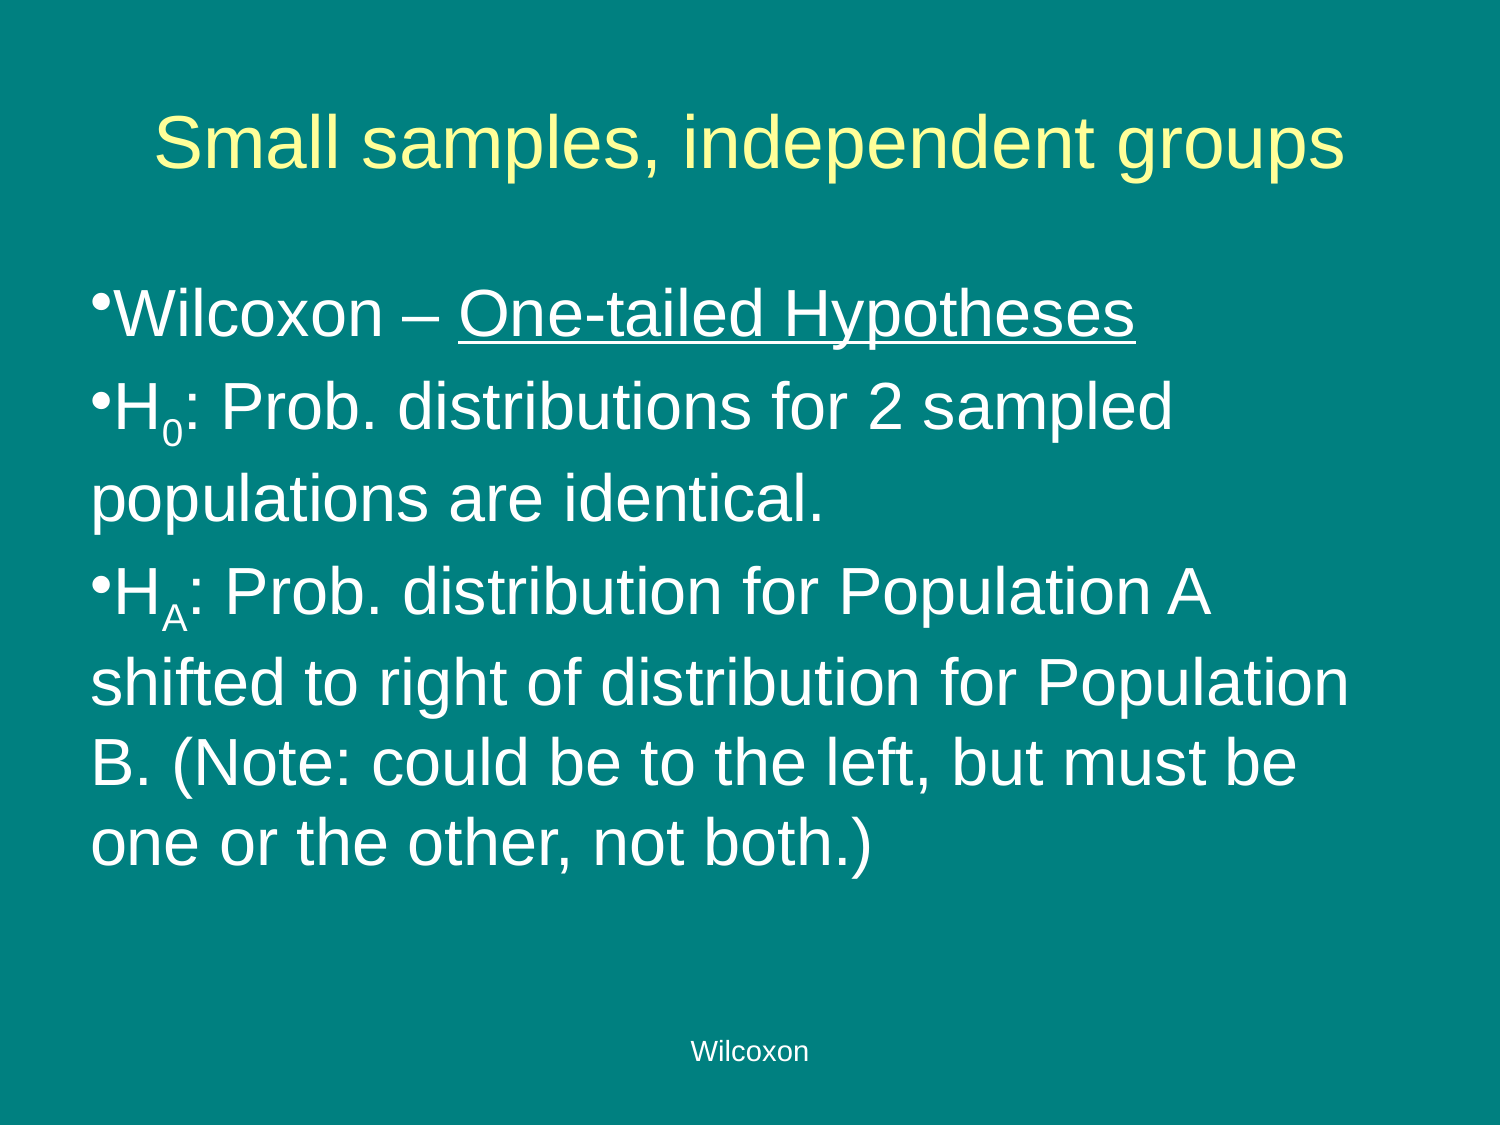

# Small samples, independent groups
Wilcoxon – One-tailed Hypotheses
H0: Prob. distributions for 2 sampled populations are identical.
HA: Prob. distribution for Population A shifted to right of distribution for Population B. (Note: could be to the left, but must be one or the other, not both.)
Wilcoxon